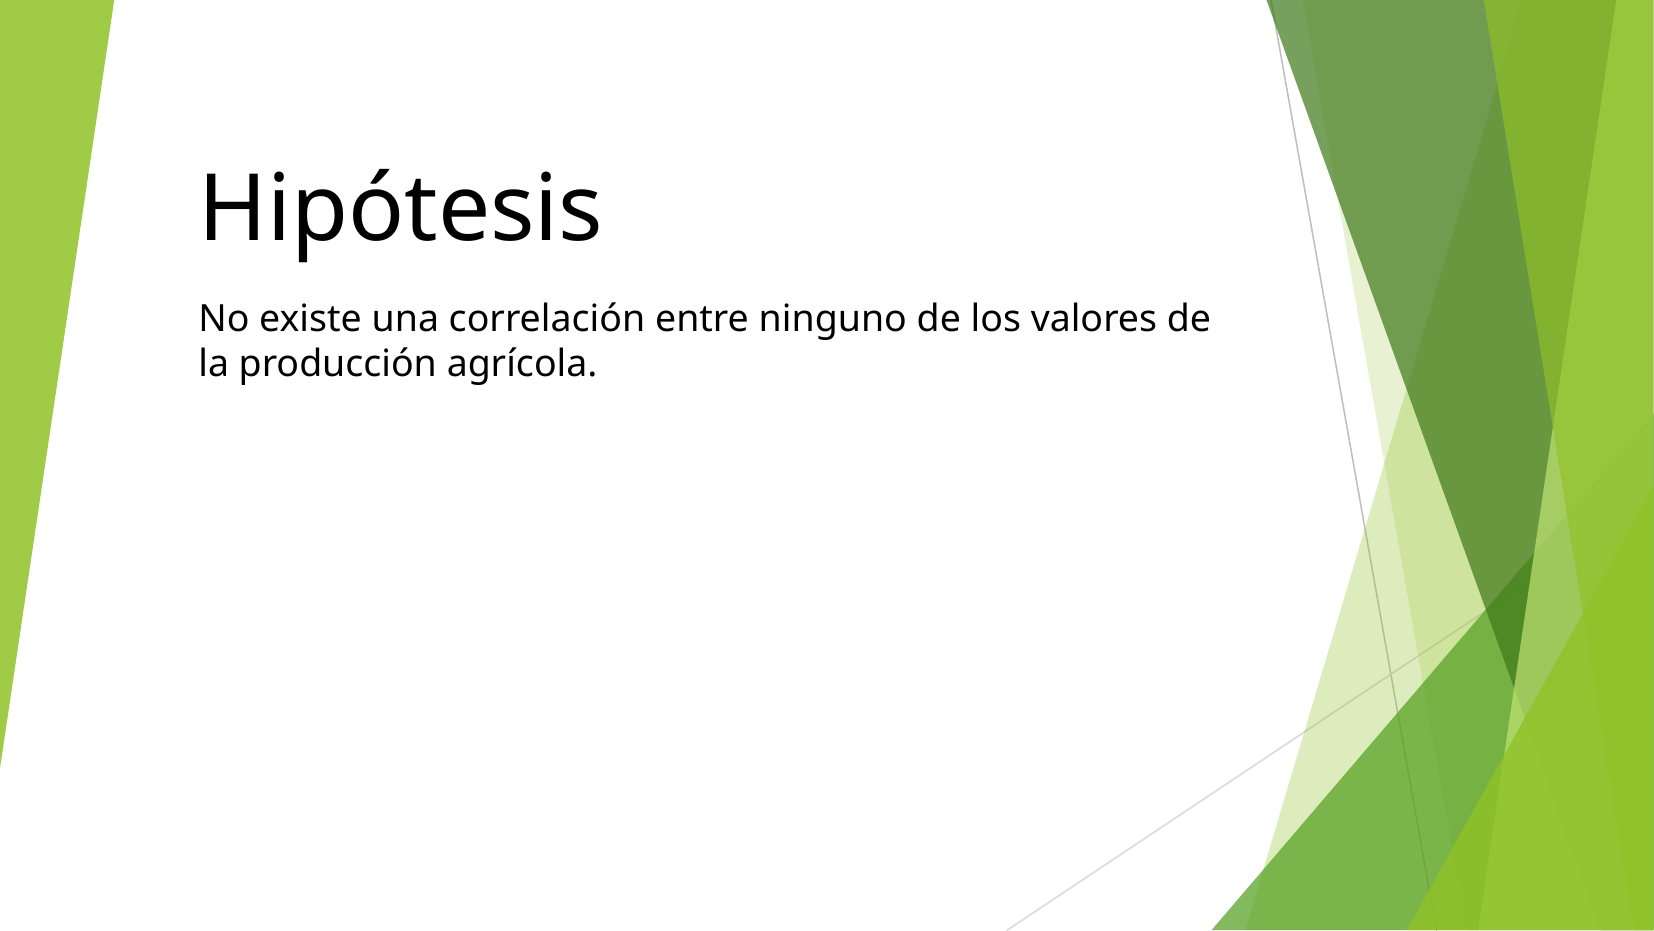

# Hipótesis
No existe una correlación entre ninguno de los valores de la producción agrícola.